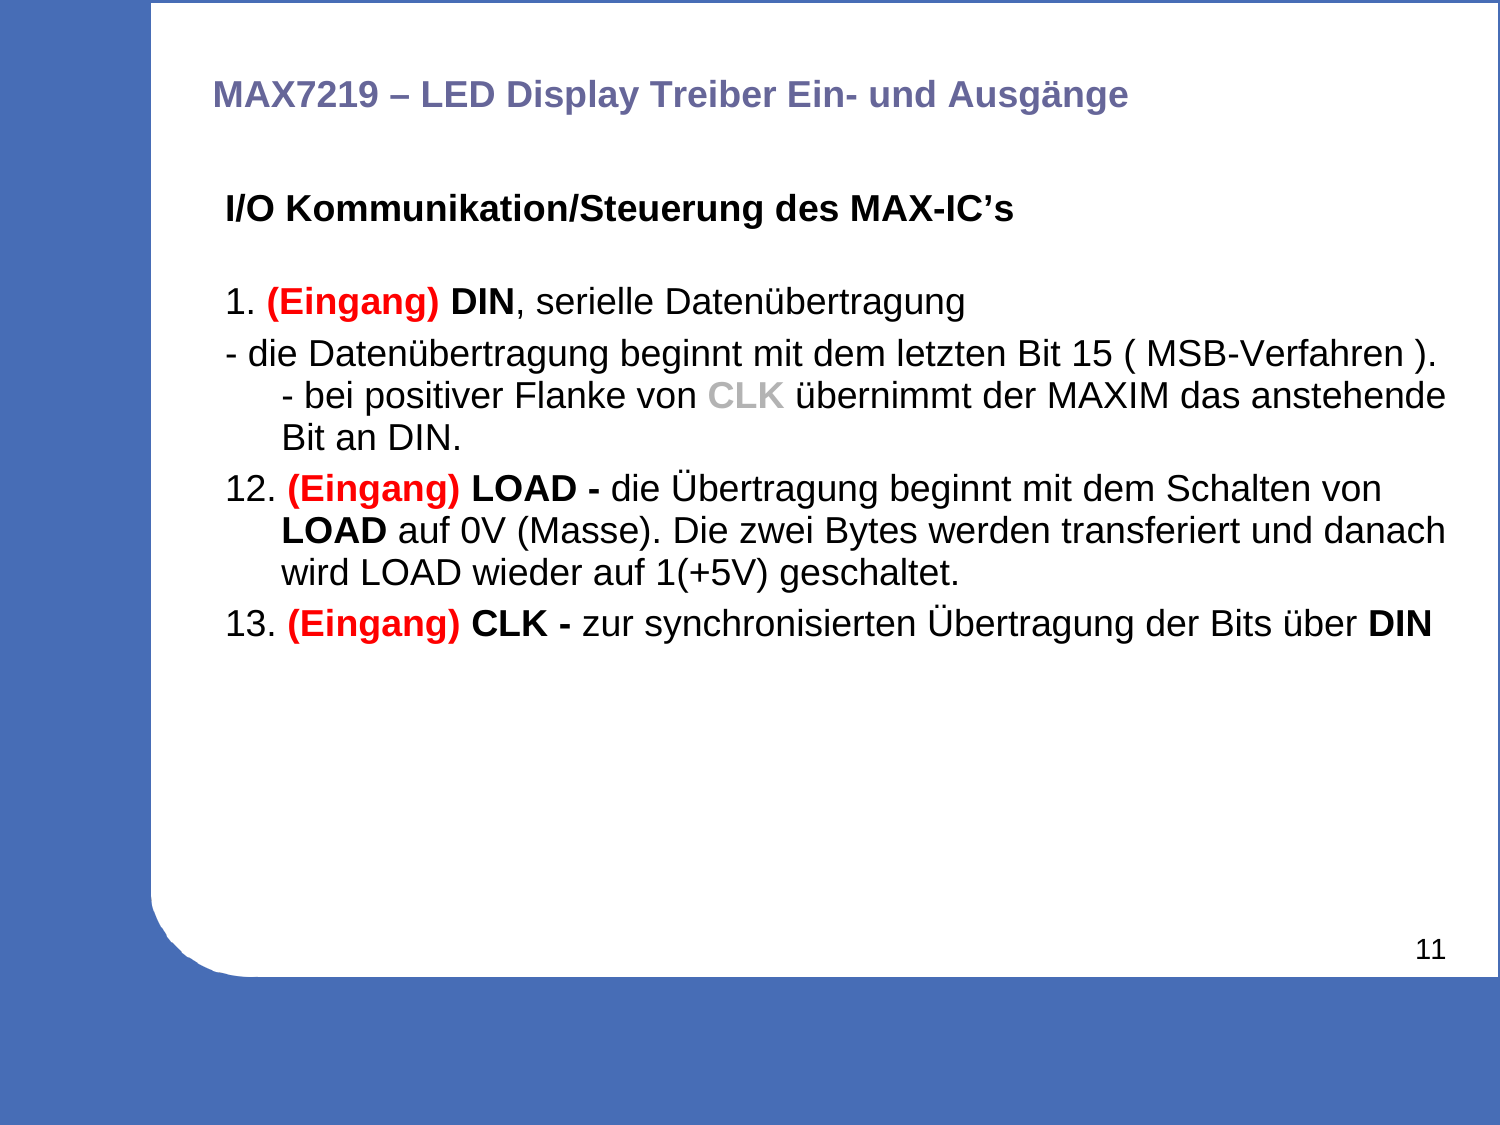

# MAX7219 – LED Display Treiber Ein- und Ausgänge
I/O Kommunikation/Steuerung des MAX-IC’s
1. (Eingang) DIN, serielle Datenübertragung
- die Datenübertragung beginnt mit dem letzten Bit 15 ( MSB-Verfahren ).
- bei positiver Flanke von CLK übernimmt der MAXIM das anstehende Bit an DIN.
12. (Eingang) LOAD - die Übertragung beginnt mit dem Schalten von LOAD auf 0V (Masse). Die zwei Bytes werden transferiert und danach wird LOAD wieder auf 1(+5V) geschaltet.
13. (Eingang) CLK - zur synchronisierten Übertragung der Bits über DIN
11